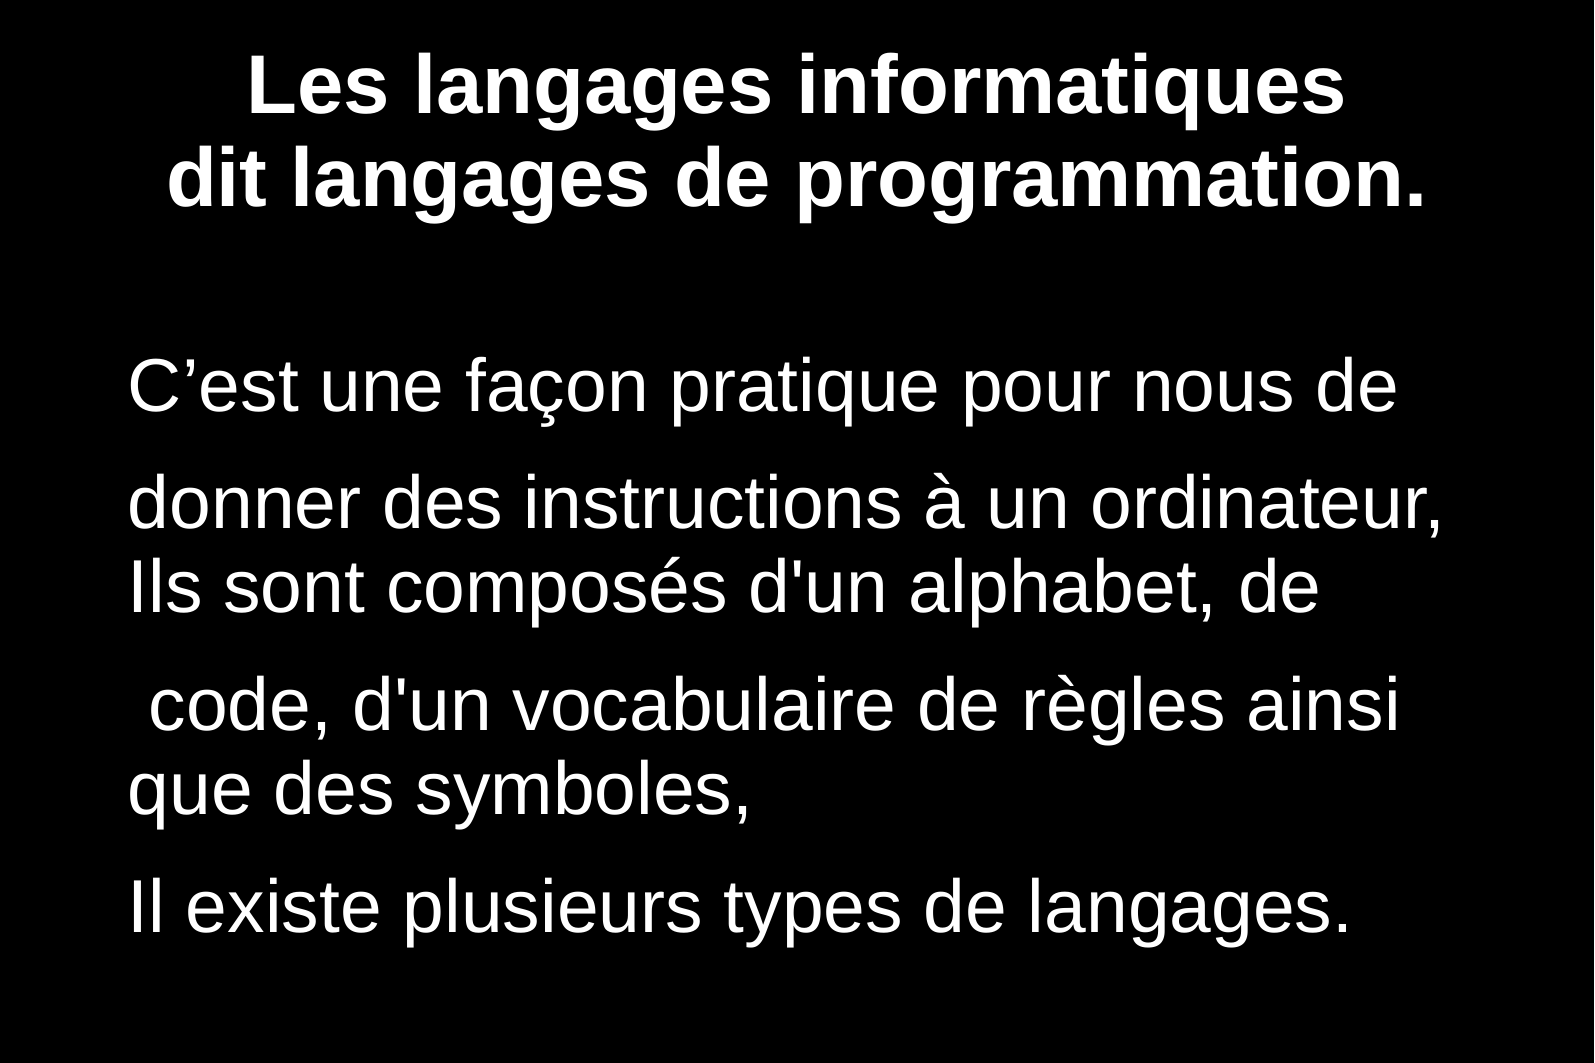

# Les langages informatiques dit langages de programmation.
C’est une façon pratique pour nous de
donner des instructions à un ordinateur, Ils sont composés d'un alphabet, de
 code, d'un vocabulaire de règles ainsi que des symboles,
Il existe plusieurs types de langages.